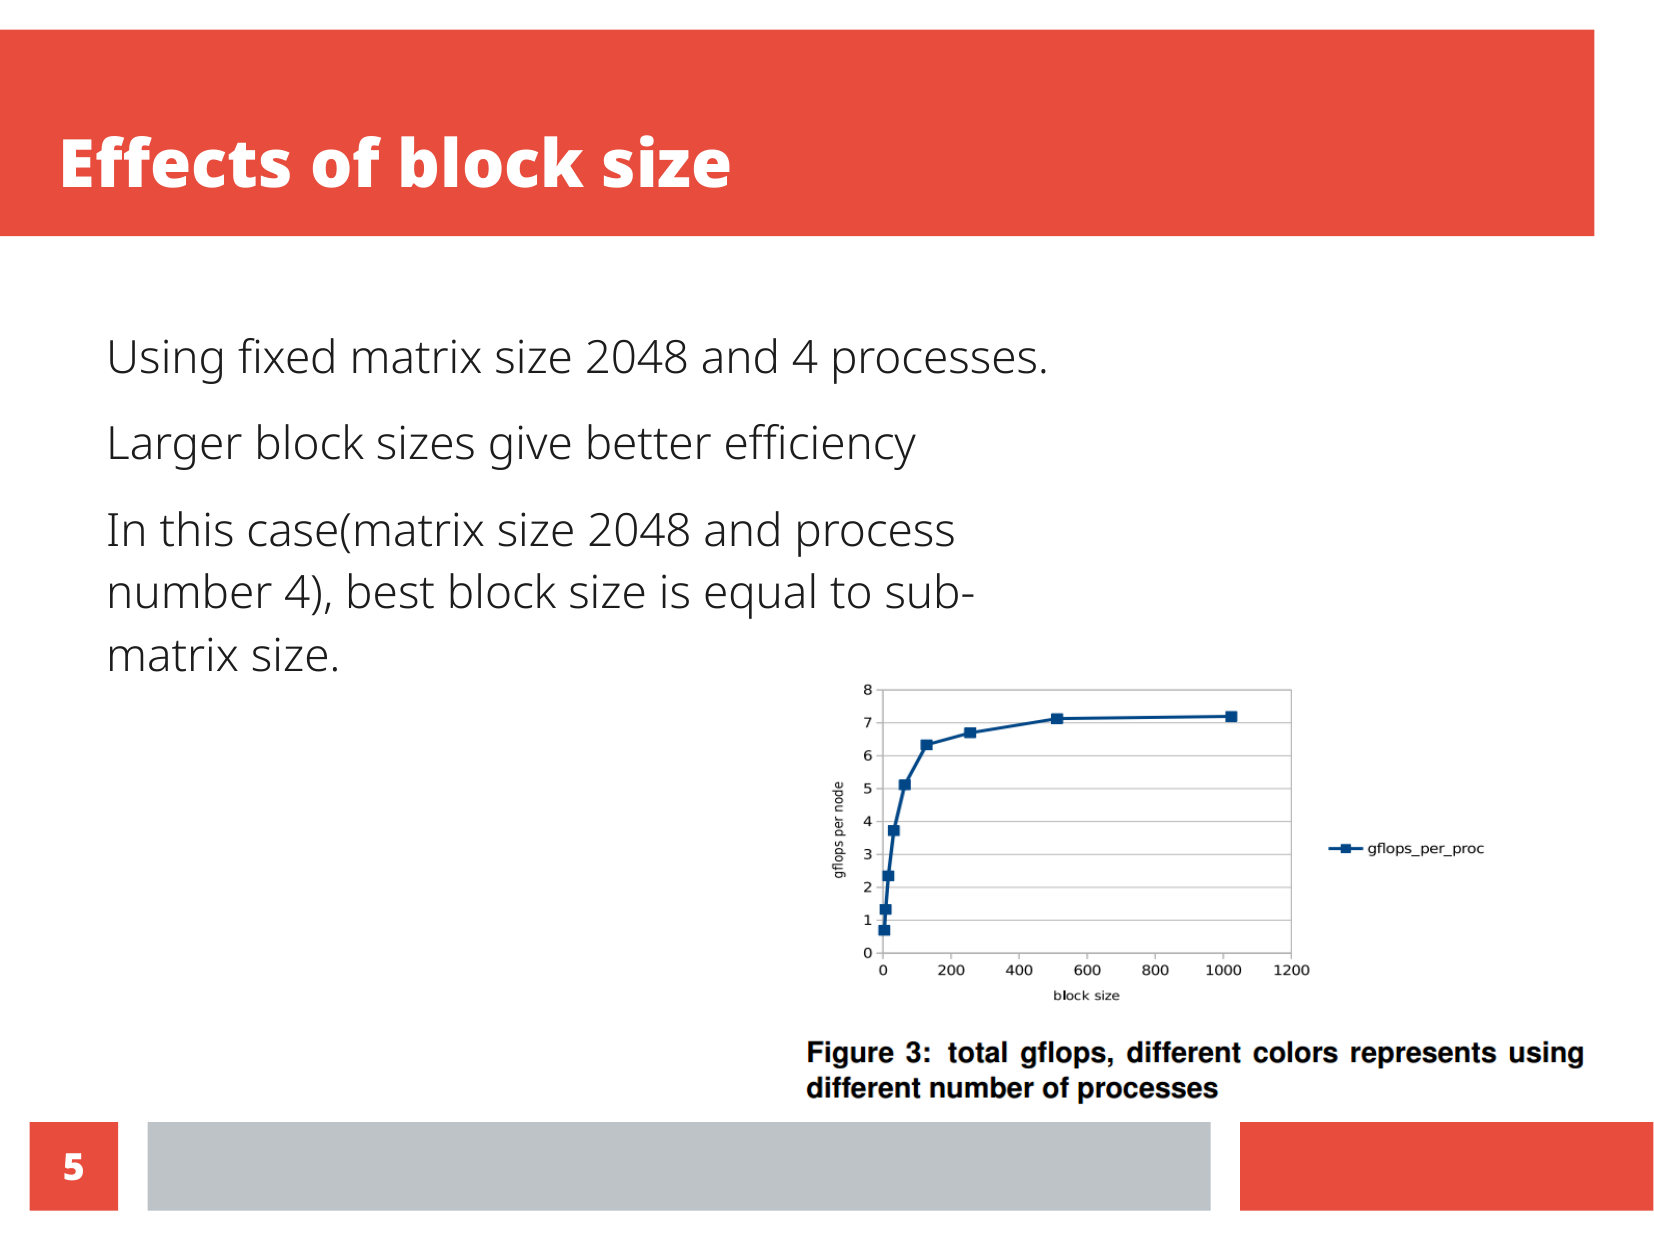

# Effects of block size
Using fixed matrix size 2048 and 4 processes.
Larger block sizes give better efficiency
In this case(matrix size 2048 and process number 4), best block size is equal to sub-matrix size.
5